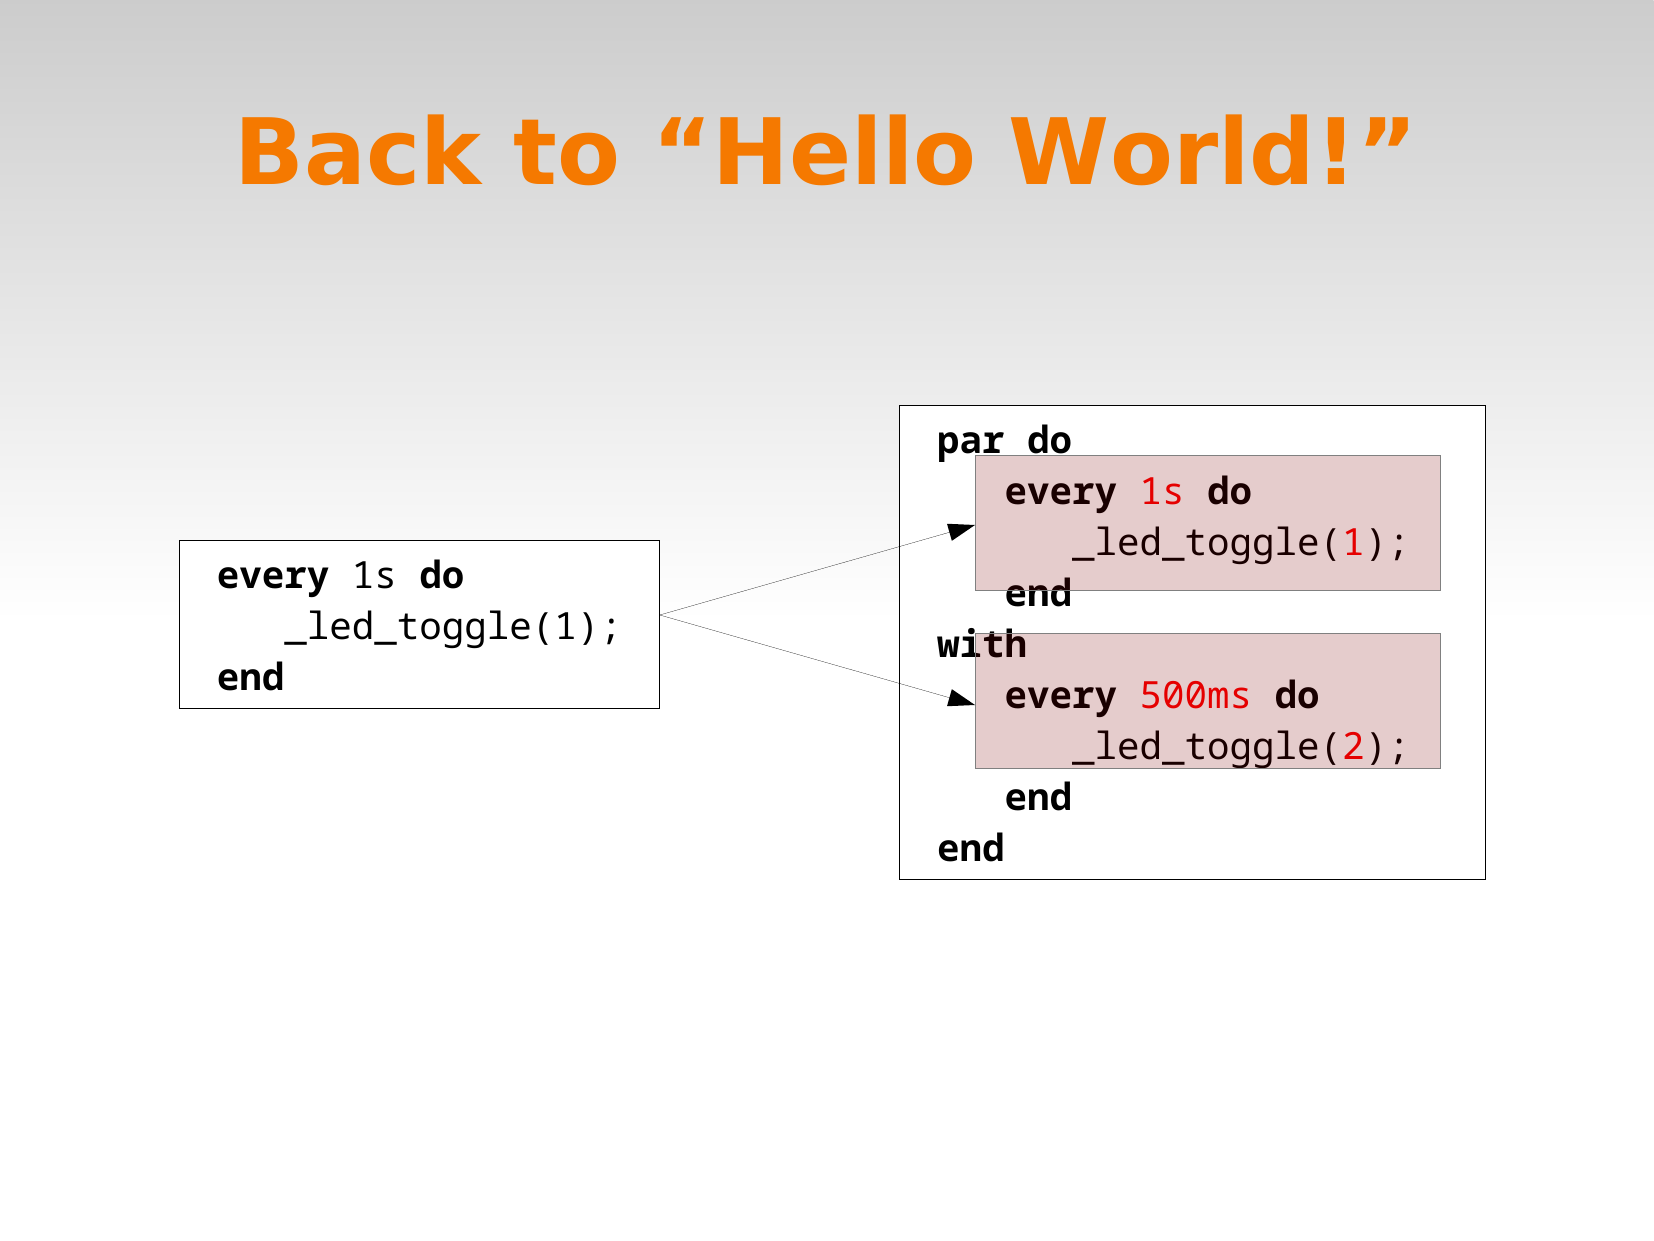

# Back to “Hello World!”
 par do
 every 1s do
 _led_toggle(1);
 end
 with
 every 500ms do
 _led_toggle(2);
 end
 end
 every 1s do
 _led_toggle(1);
 end